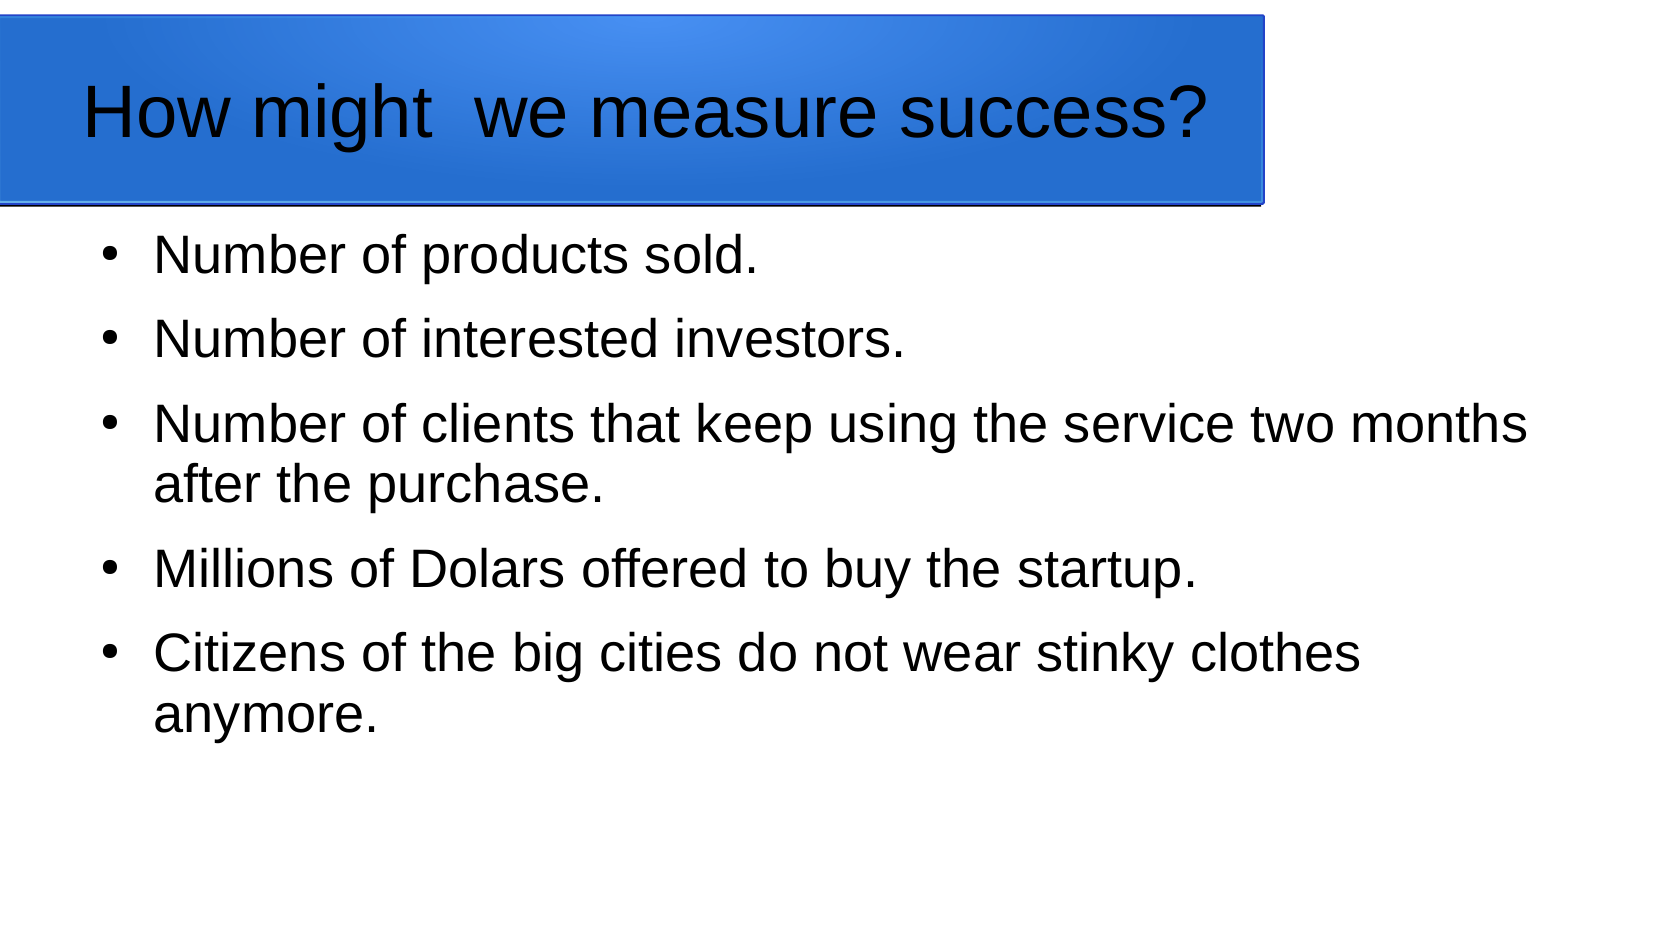

# How might we measure success?
Number of products sold.
Number of interested investors.
Number of clients that keep using the service two months after the purchase.
Millions of Dolars offered to buy the startup.
Citizens of the big cities do not wear stinky clothes anymore.